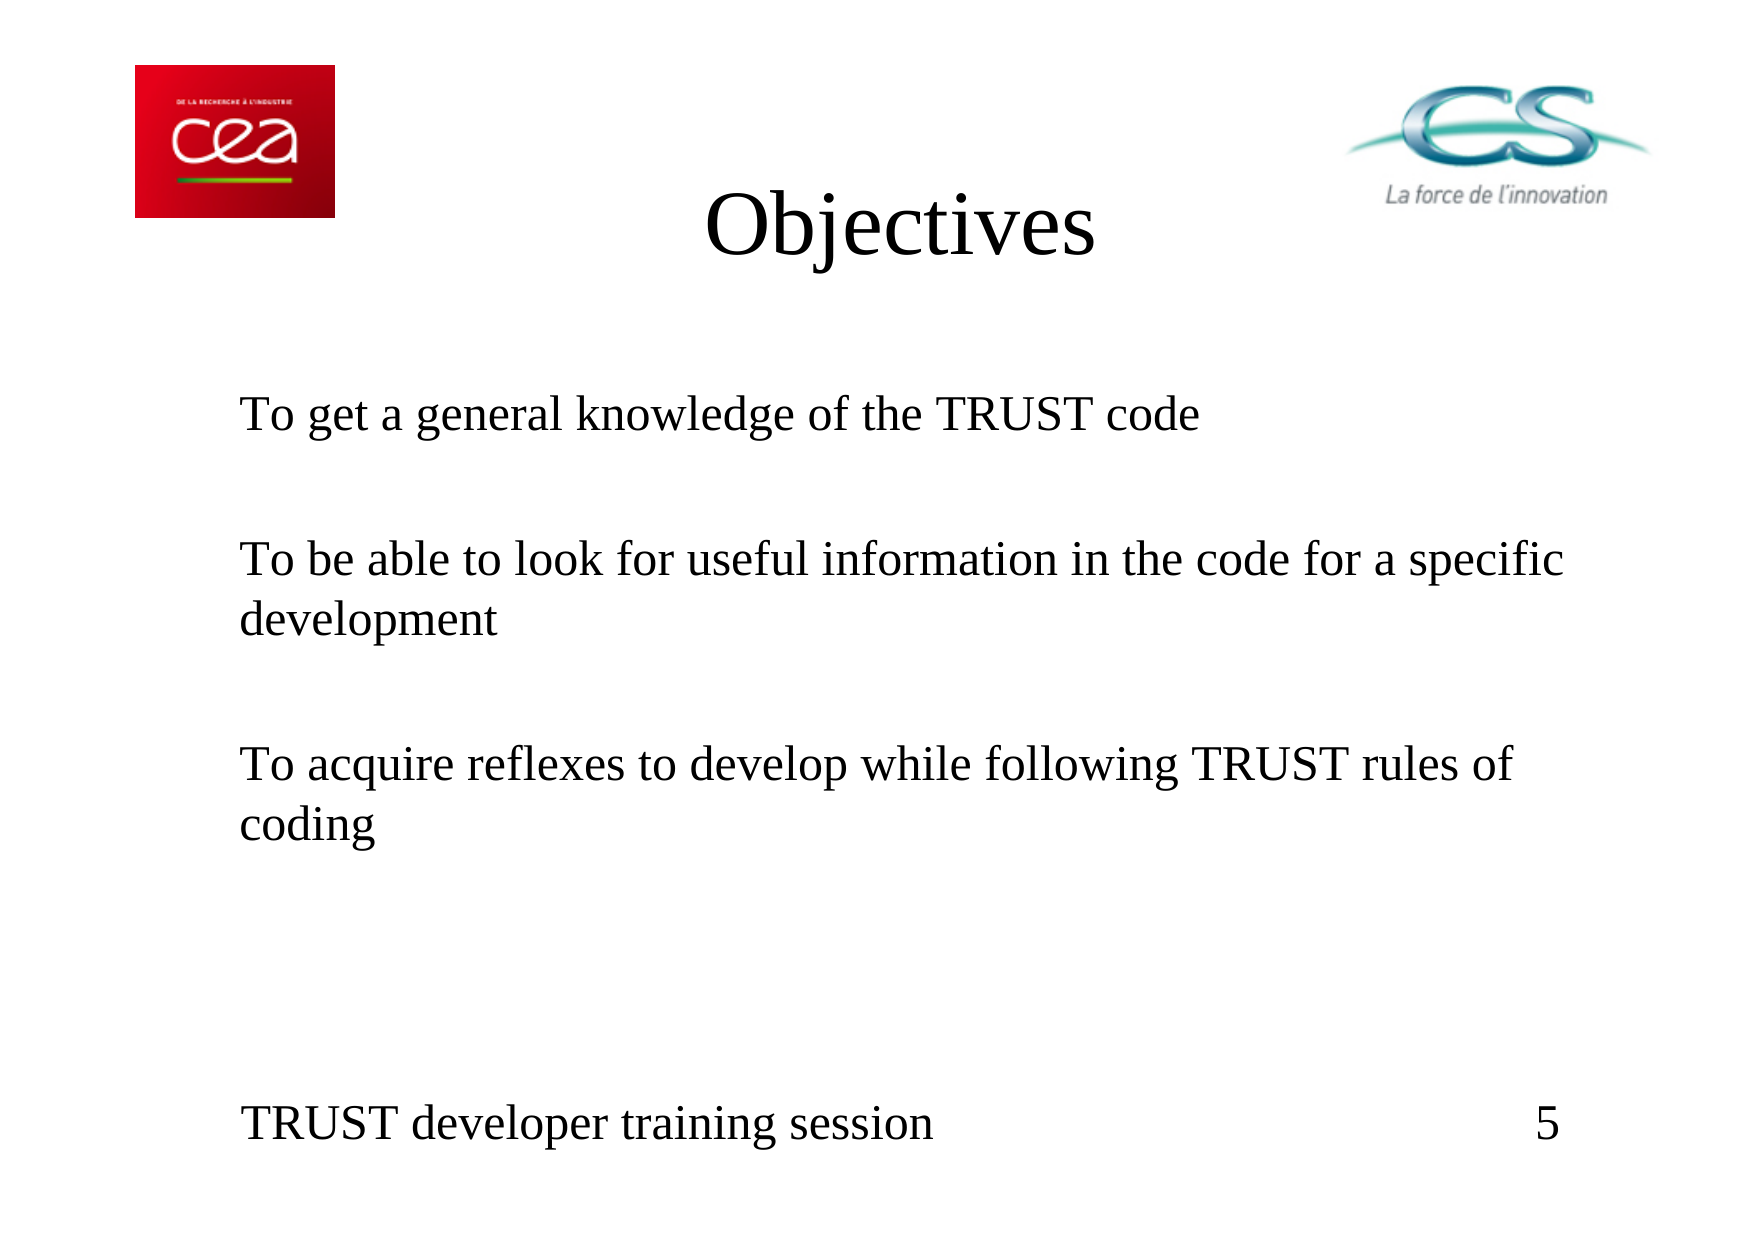

# Objectives
To get a general knowledge of the TRUST code
To be able to look for useful information in the code for a specific development
To acquire reflexes to develop while following TRUST rules of coding
TRUST developer training session
5